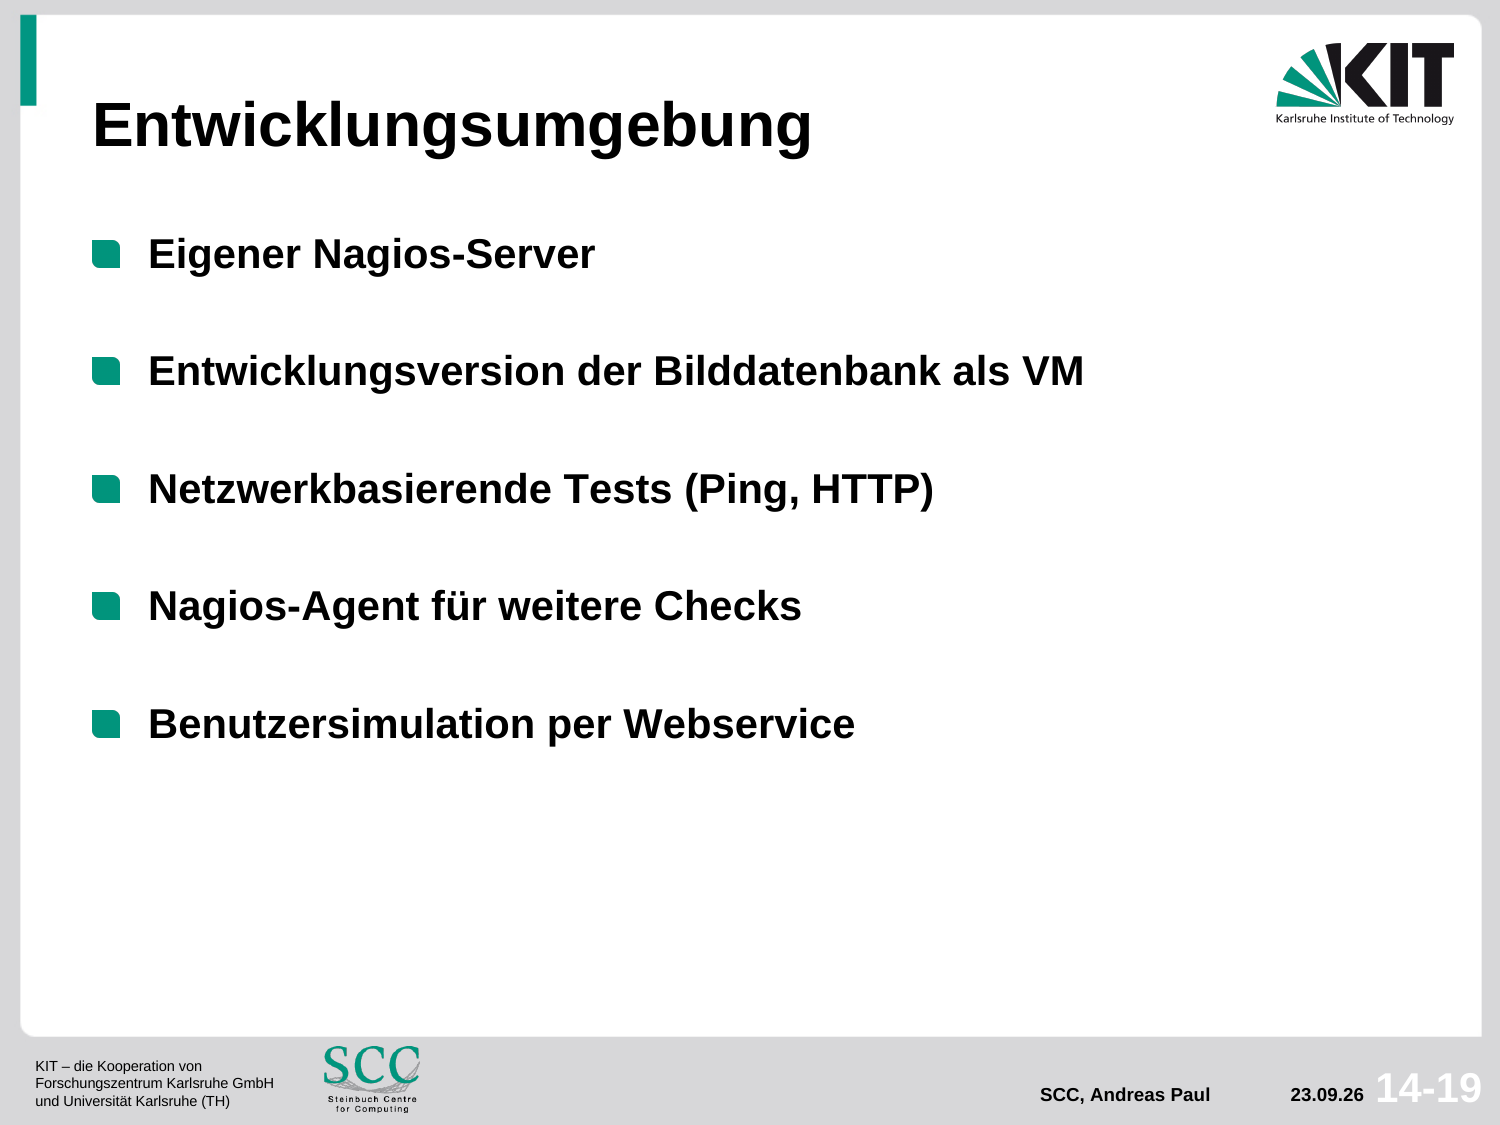

# Entwicklungsumgebung
Eigener Nagios-Server
Entwicklungsversion der Bilddatenbank als VM
Netzwerkbasierende Tests (Ping, HTTP)
Nagios-Agent für weitere Checks
Benutzersimulation per Webservice
14
SCC, Andreas Paul